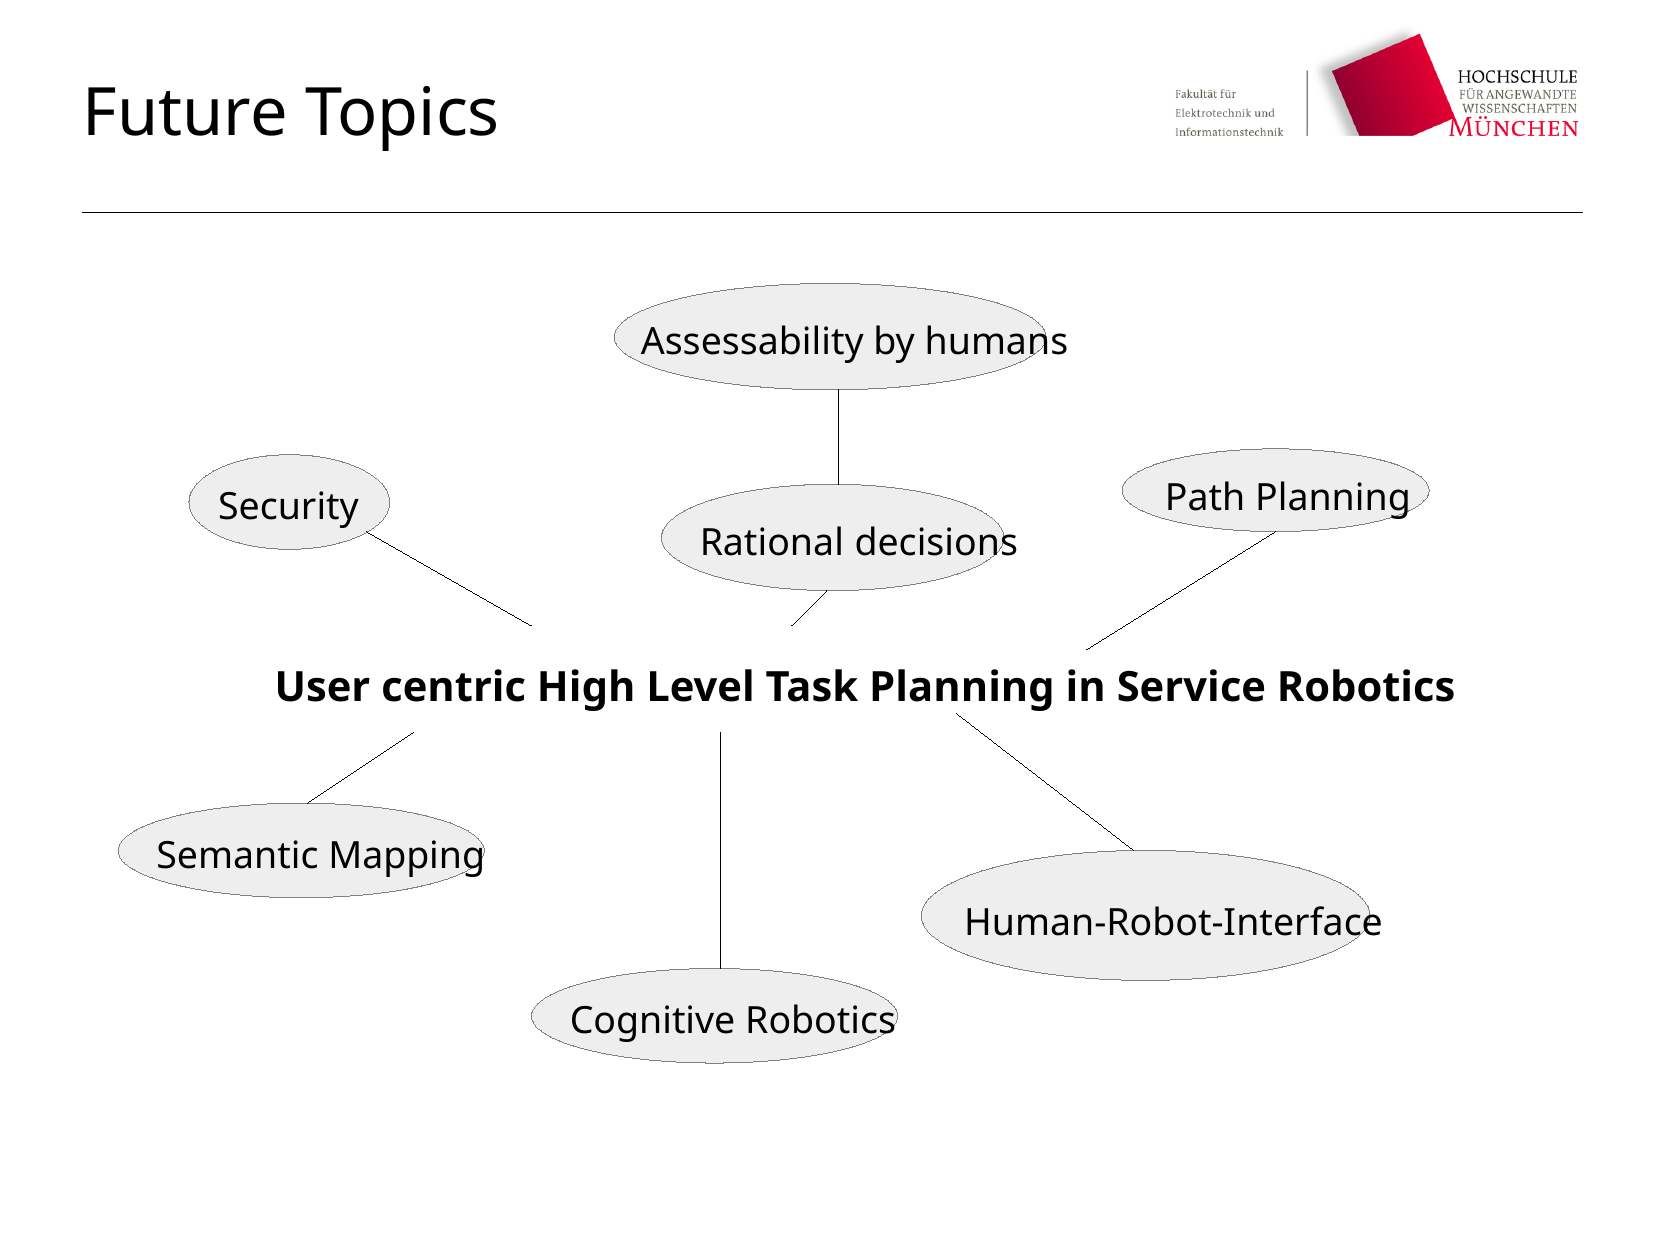

# Future Topics
Assessability by humans
Path Planning
Security
Rational decisions
User centric High Level Task Planning in Service Robotics
Semantic Mapping
Human-Robot-Interface
Cognitive Robotics